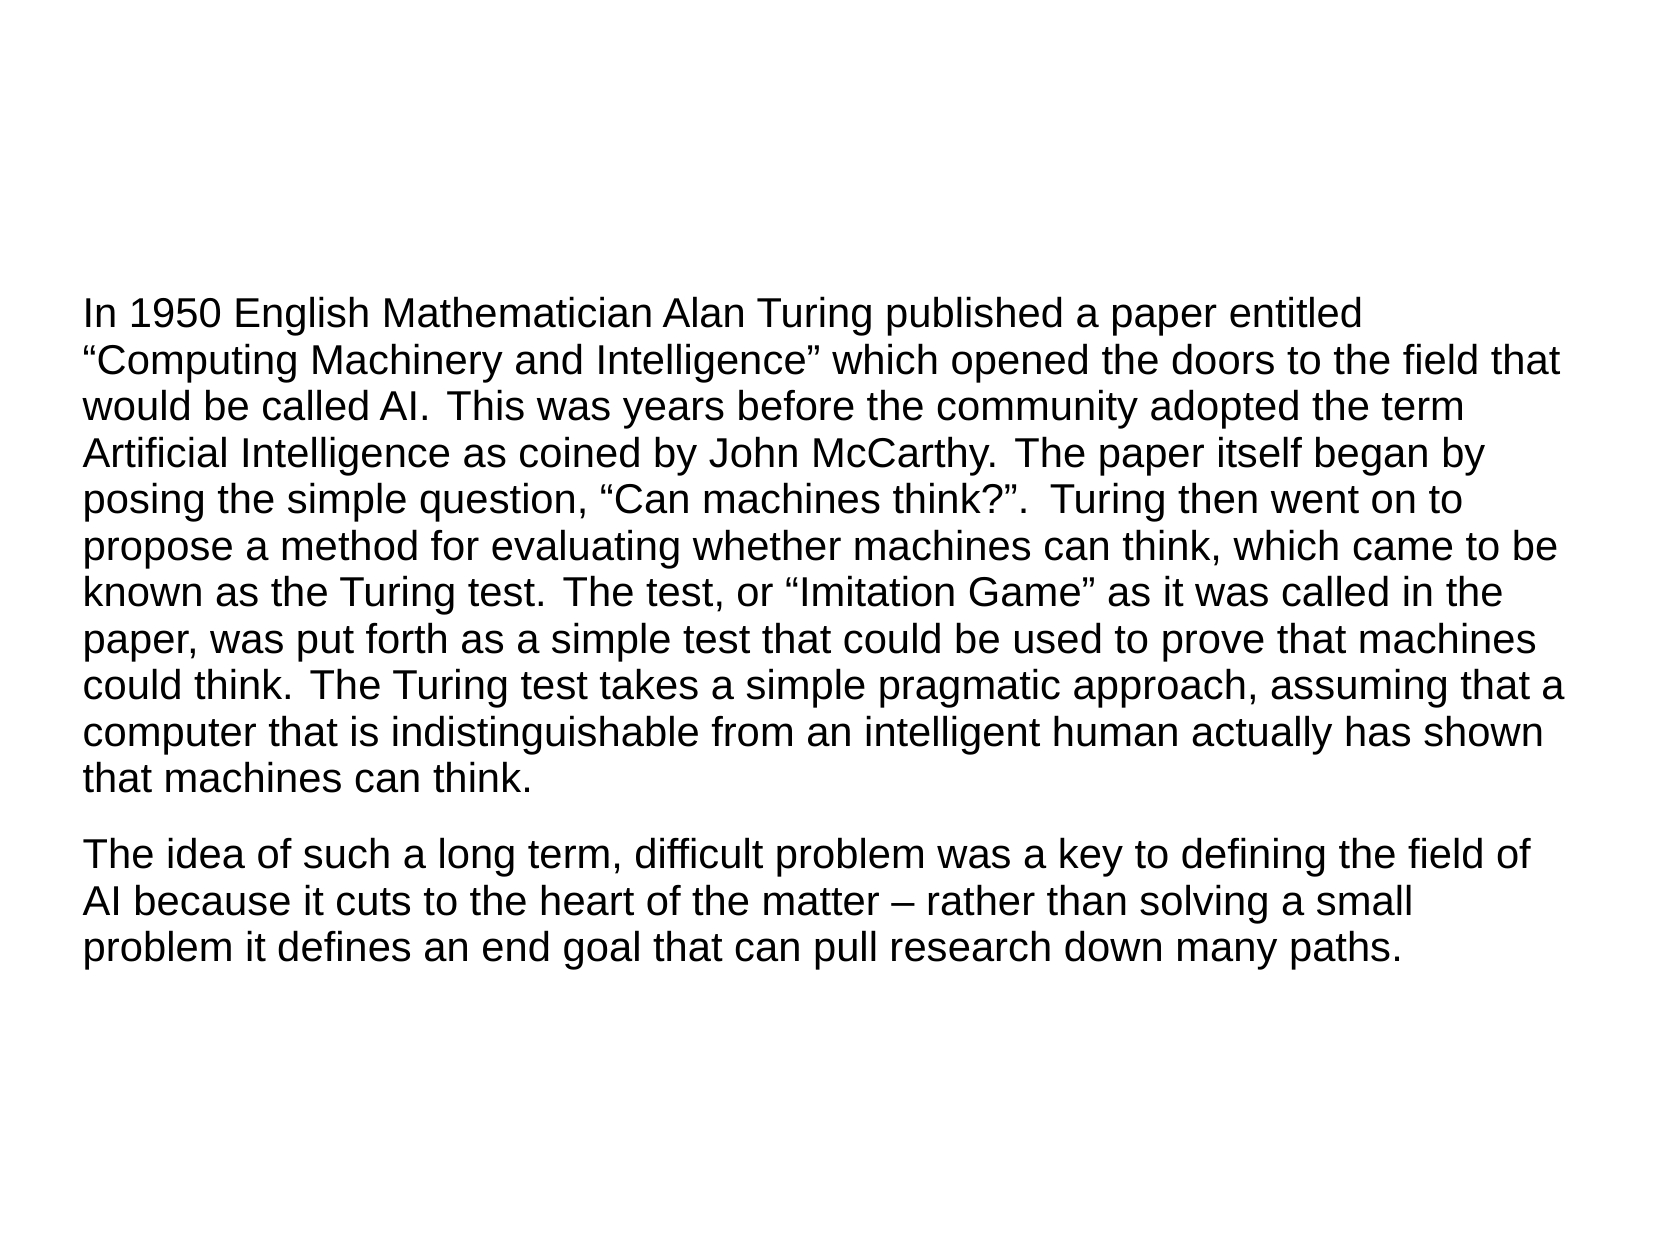

# In 1950 English Mathematician Alan Turing published a paper entitled “Computing Machinery and Intelligence” which opened the doors to the field that would be called AI. This was years before the community adopted the term Artificial Intelligence as coined by John McCarthy. The paper itself began by posing the simple question, “Can machines think?”. Turing then went on to propose a method for evaluating whether machines can think, which came to be known as the Turing test. The test, or “Imitation Game” as it was called in the paper, was put forth as a simple test that could be used to prove that machines could think. The Turing test takes a simple pragmatic approach, assuming that a computer that is indistinguishable from an intelligent human actually has shown that machines can think.
The idea of such a long term, difficult problem was a key to defining the field of AI because it cuts to the heart of the matter – rather than solving a small problem it defines an end goal that can pull research down many paths.